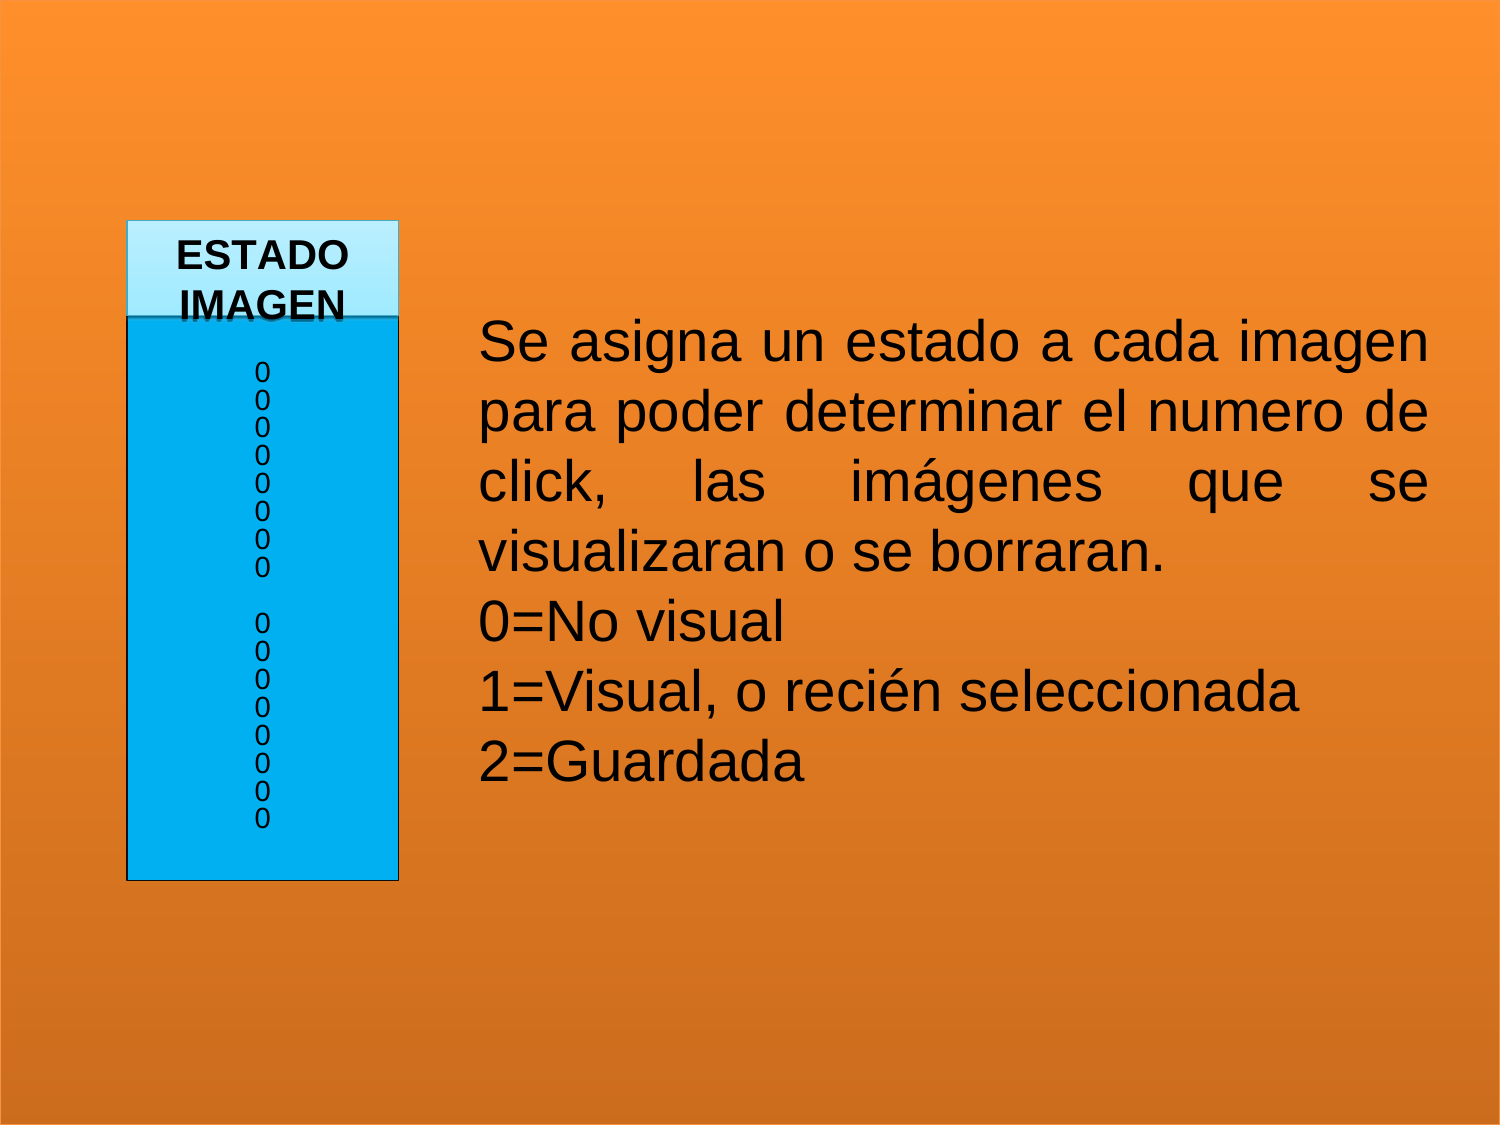

ESTADO
IMAGEN
Se asigna un estado a cada imagen para poder determinar el numero de click, las imágenes que se visualizaran o se borraran.
0=No visual
1=Visual, o recién seleccionada
2=Guardada
0
0
0
0
0
0
0
0
0
0
0
0
0
0
0
0